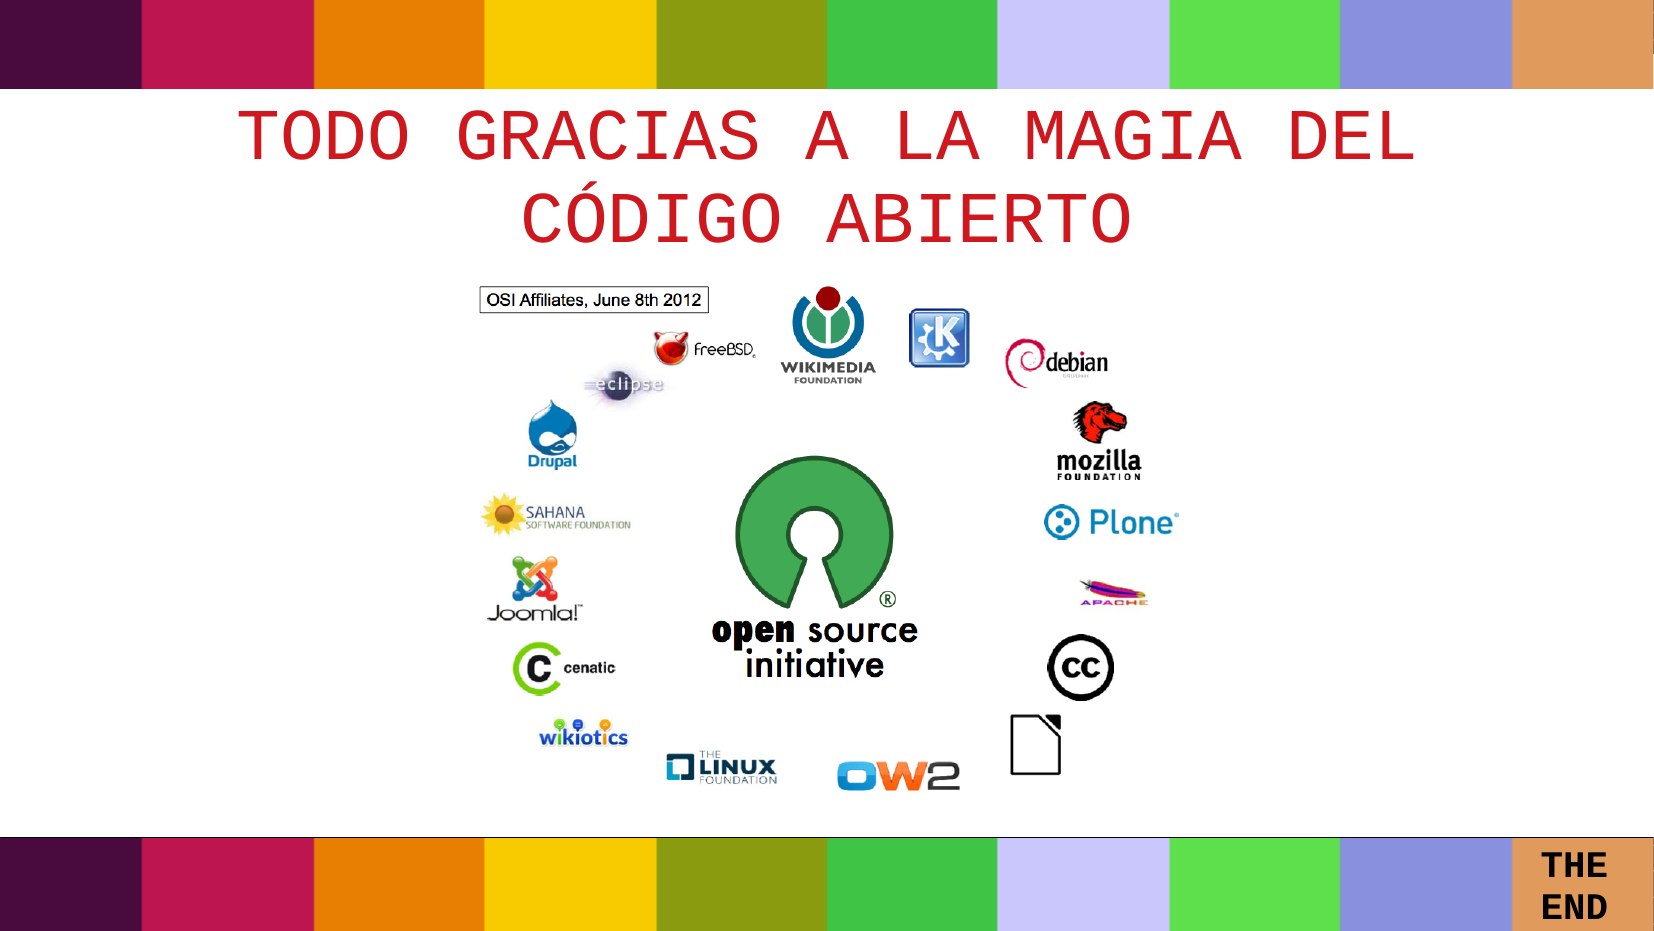

TODO GRACIAS A LA MAGIA DEL CÓDIGO ABIERTO
THE
END